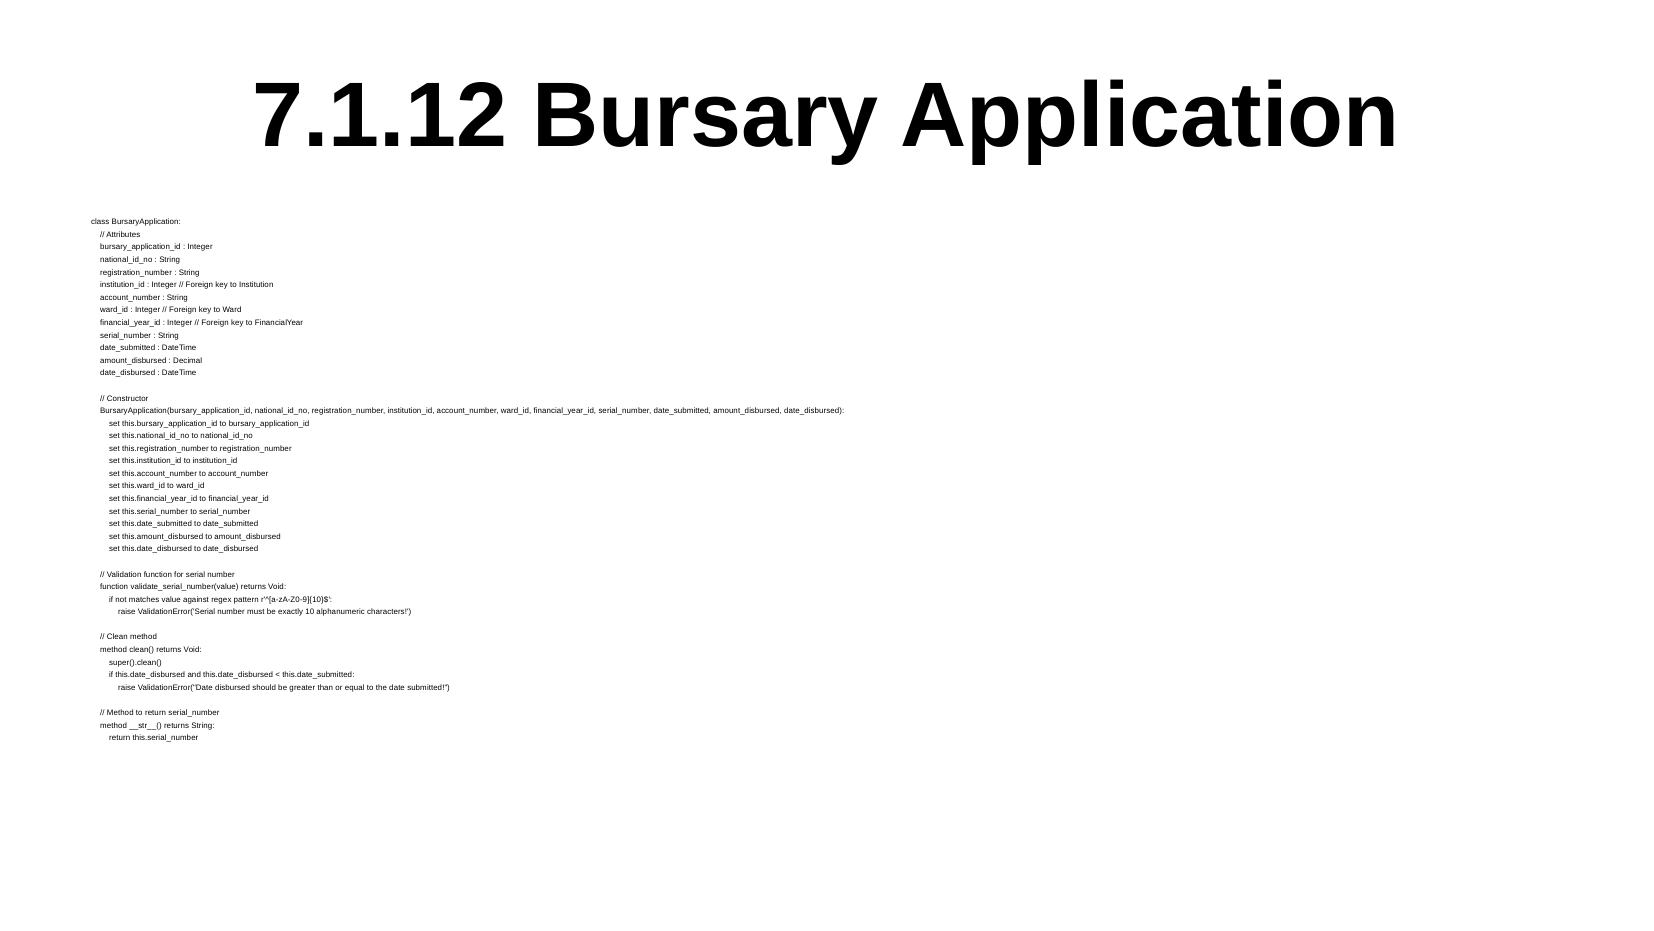

# 7.1.12 Bursary Application
class BursaryApplication:
 // Attributes
 bursary_application_id : Integer
 national_id_no : String
 registration_number : String
 institution_id : Integer // Foreign key to Institution
 account_number : String
 ward_id : Integer // Foreign key to Ward
 financial_year_id : Integer // Foreign key to FinancialYear
 serial_number : String
 date_submitted : DateTime
 amount_disbursed : Decimal
 date_disbursed : DateTime
 // Constructor
 BursaryApplication(bursary_application_id, national_id_no, registration_number, institution_id, account_number, ward_id, financial_year_id, serial_number, date_submitted, amount_disbursed, date_disbursed):
 set this.bursary_application_id to bursary_application_id
 set this.national_id_no to national_id_no
 set this.registration_number to registration_number
 set this.institution_id to institution_id
 set this.account_number to account_number
 set this.ward_id to ward_id
 set this.financial_year_id to financial_year_id
 set this.serial_number to serial_number
 set this.date_submitted to date_submitted
 set this.amount_disbursed to amount_disbursed
 set this.date_disbursed to date_disbursed
 // Validation function for serial number
 function validate_serial_number(value) returns Void:
 if not matches value against regex pattern r'^[a-zA-Z0-9]{10}$':
 raise ValidationError('Serial number must be exactly 10 alphanumeric characters!')
 // Clean method
 method clean() returns Void:
 super().clean()
 if this.date_disbursed and this.date_disbursed < this.date_submitted:
 raise ValidationError("Date disbursed should be greater than or equal to the date submitted!")
 // Method to return serial_number
 method __str__() returns String:
 return this.serial_number